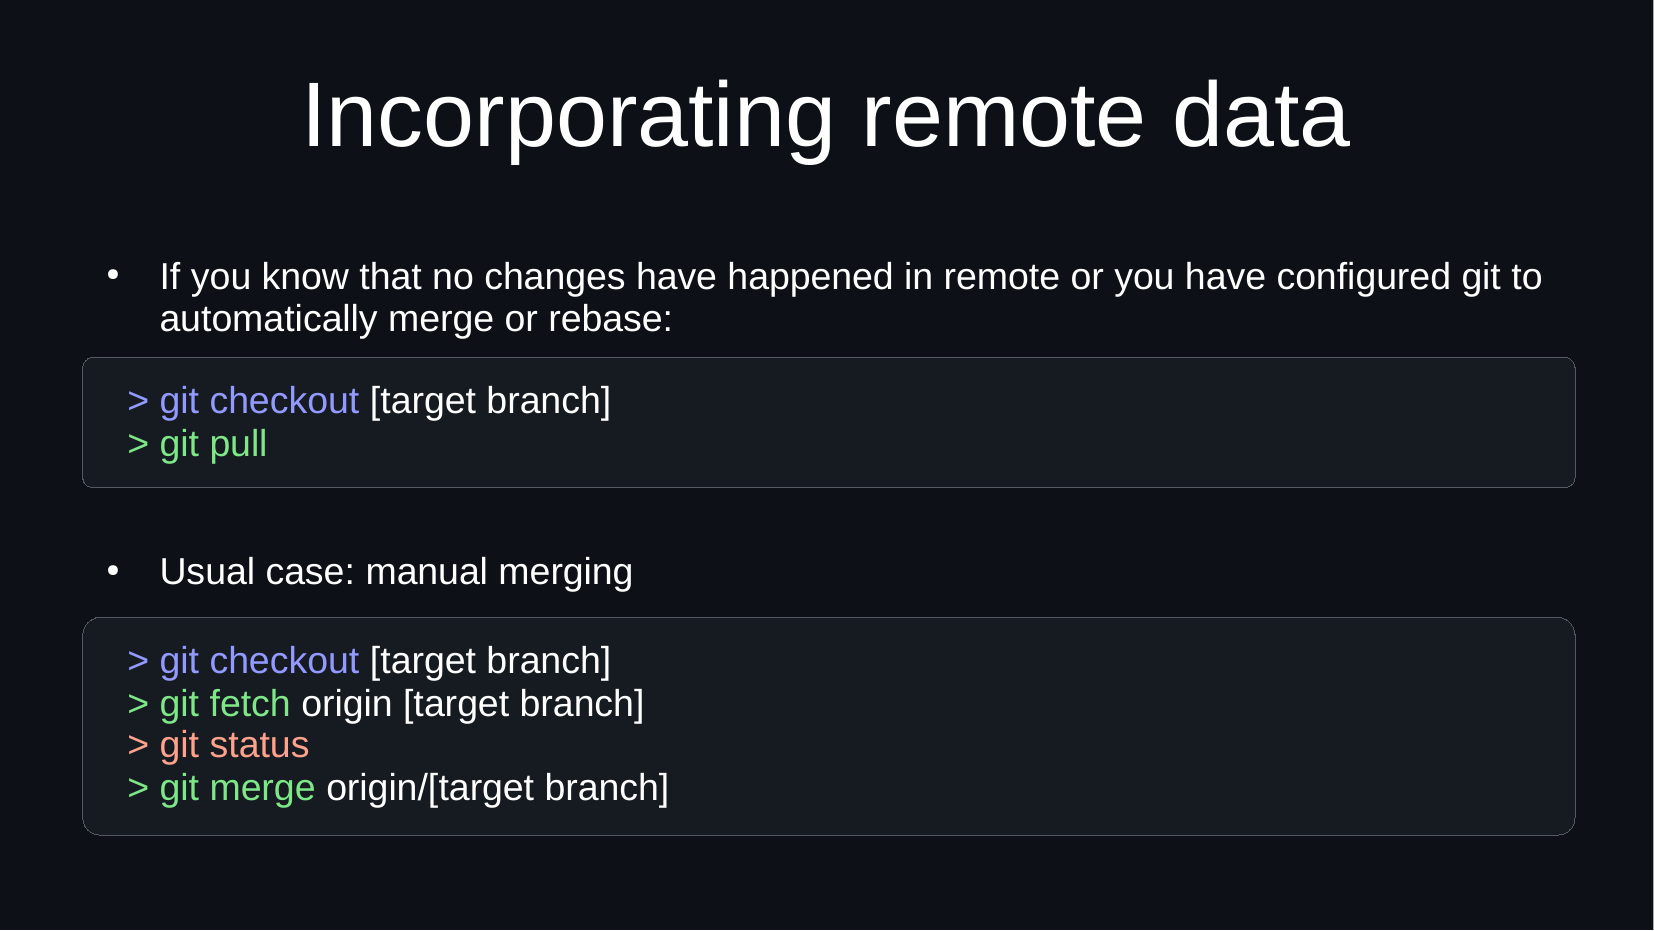

# Incorporating remote data
If you know that no changes have happened in remote or you have configured git to automatically merge or rebase:
> git checkout [target branch]
> git pull
Usual case: manual merging
> git checkout [target branch]
> git fetch origin [target branch]
> git status
> git merge origin/[target branch]